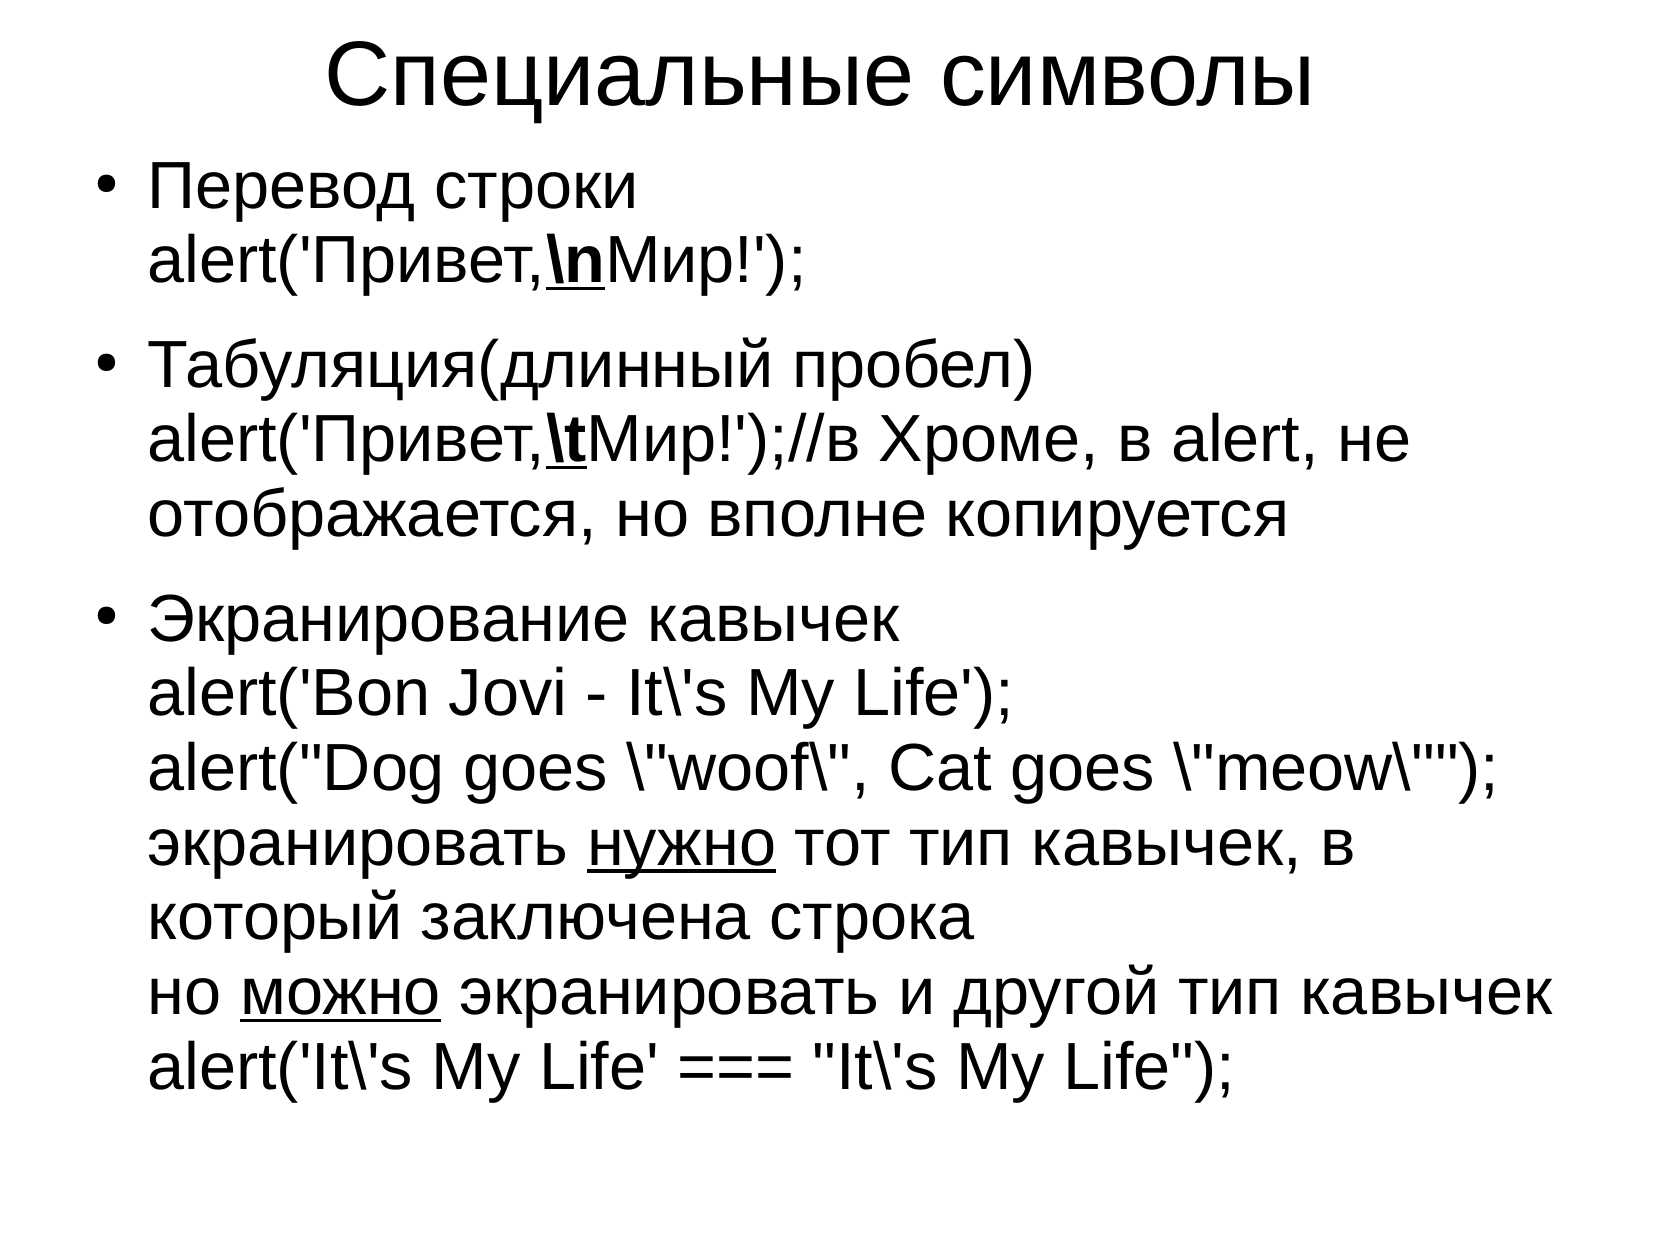

# Специальные символы
Перевод строки
alert('Привет,\nМир!');
Табуляция(длинный пробел)
alert('Привет,\tМир!');//в Хроме, в alert, не отображается, но вполне копируется
Экранирование кавычек
alert('Bon Jovi - It\'s My Life');
alert("Dog goes \"woof\", Cat goes \"meow\"");
экранировать нужно тот тип кавычек, в который заключена строка
но можно экранировать и другой тип кавычек
alert('It\'s My Life' === "It\'s My Life");